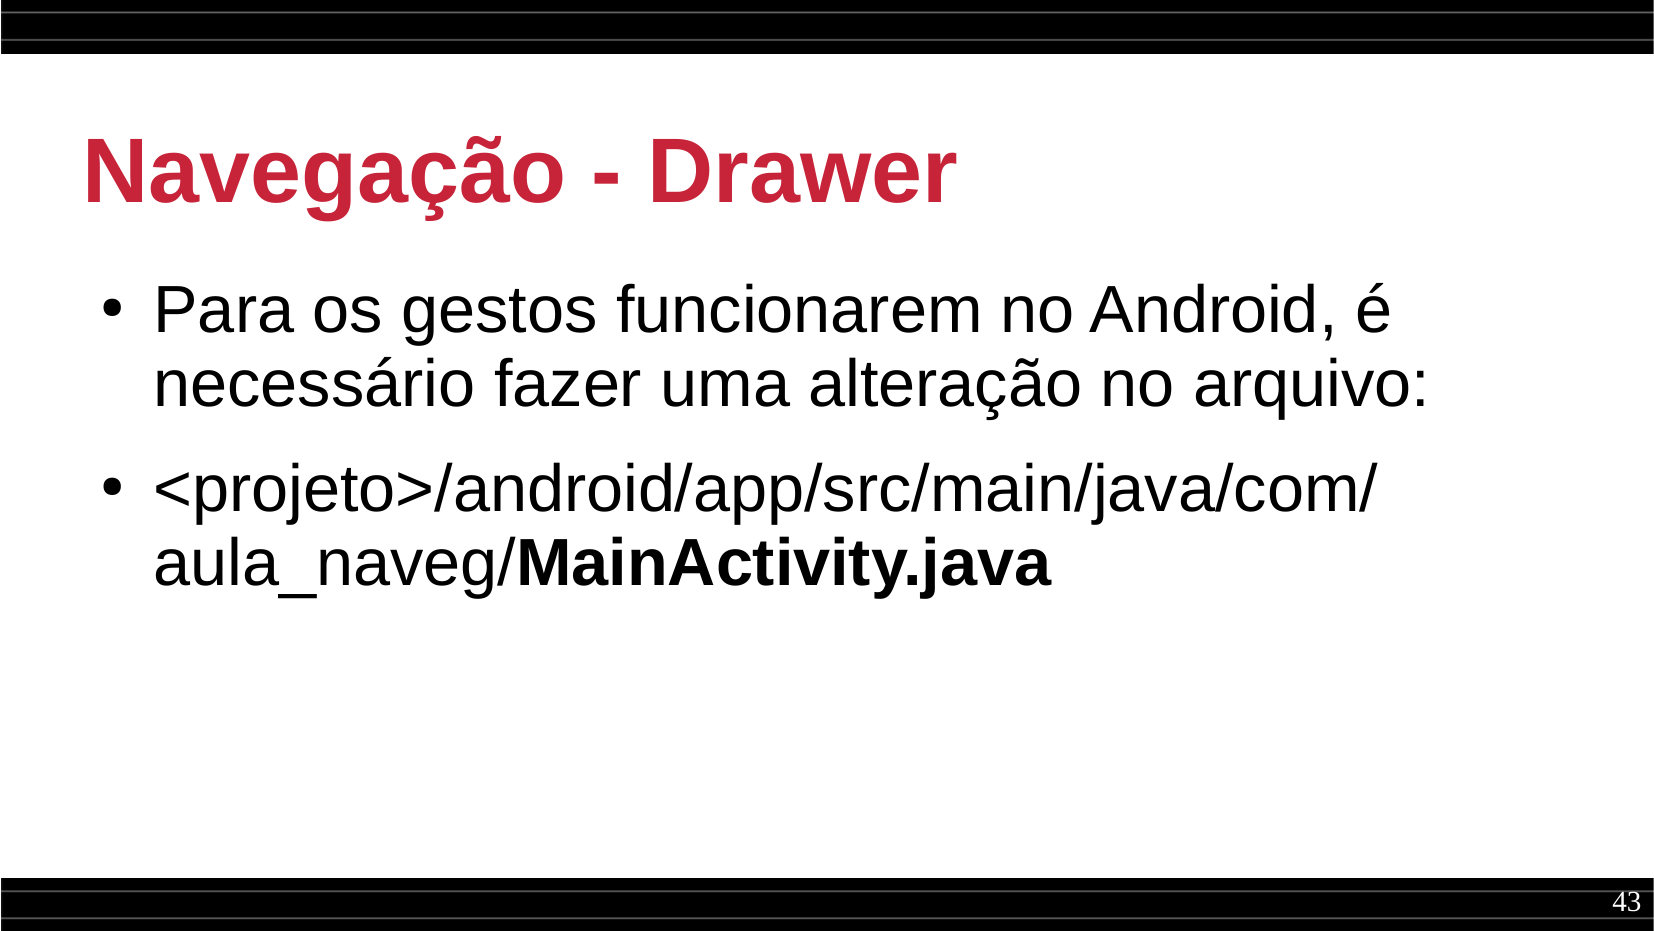

# Navegação - Drawer
Para os gestos funcionarem no Android, é necessário fazer uma alteração no arquivo:
<projeto>/android/app/src/main/java/com/aula_naveg/MainActivity.java